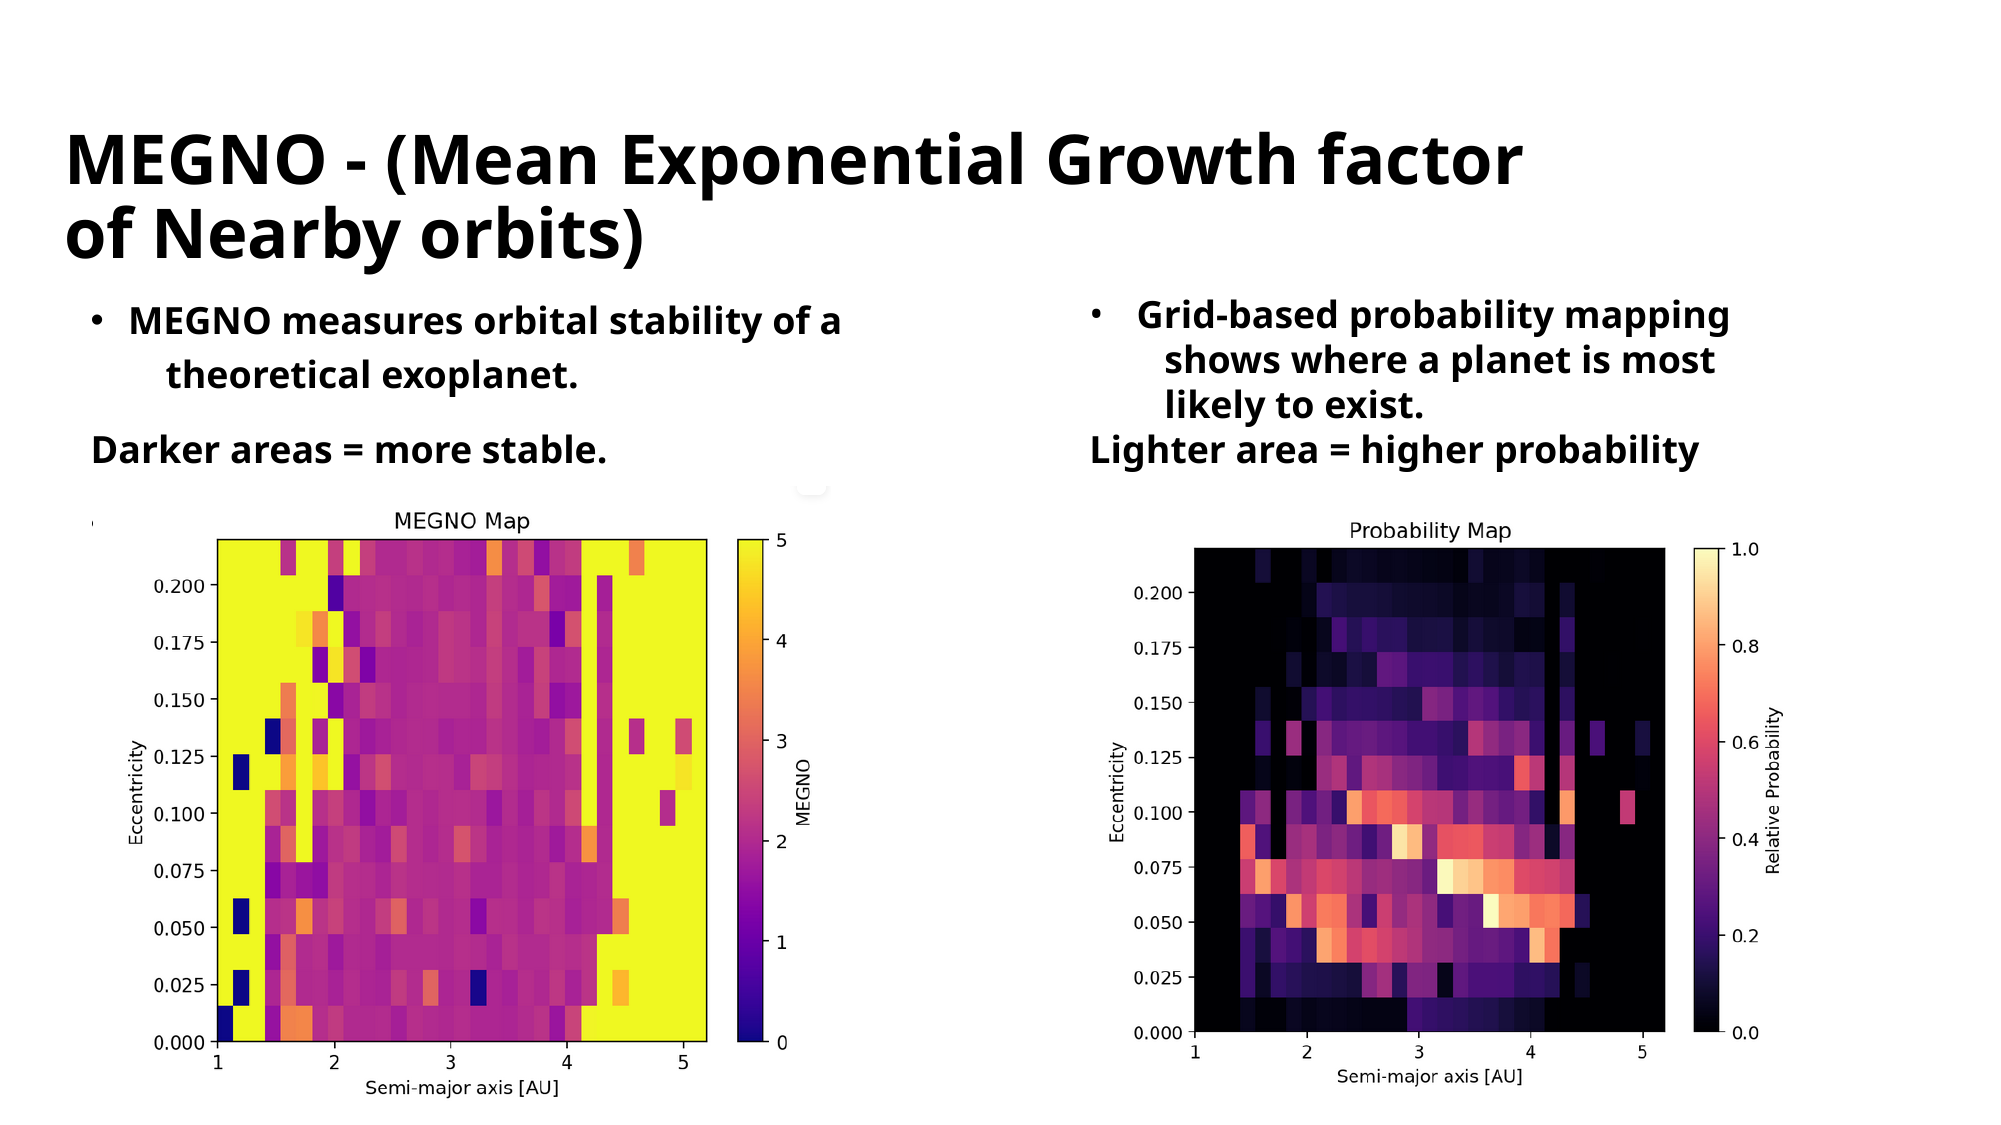

# MEGNO - (Mean Exponential Growth factor of Nearby orbits)
MEGNO measures orbital stability of a theoretical exoplanet.
Darker areas = more stable.
 Grid-based probability mapping shows where a planet is most likely to exist. ​
Lighter area = higher probability​